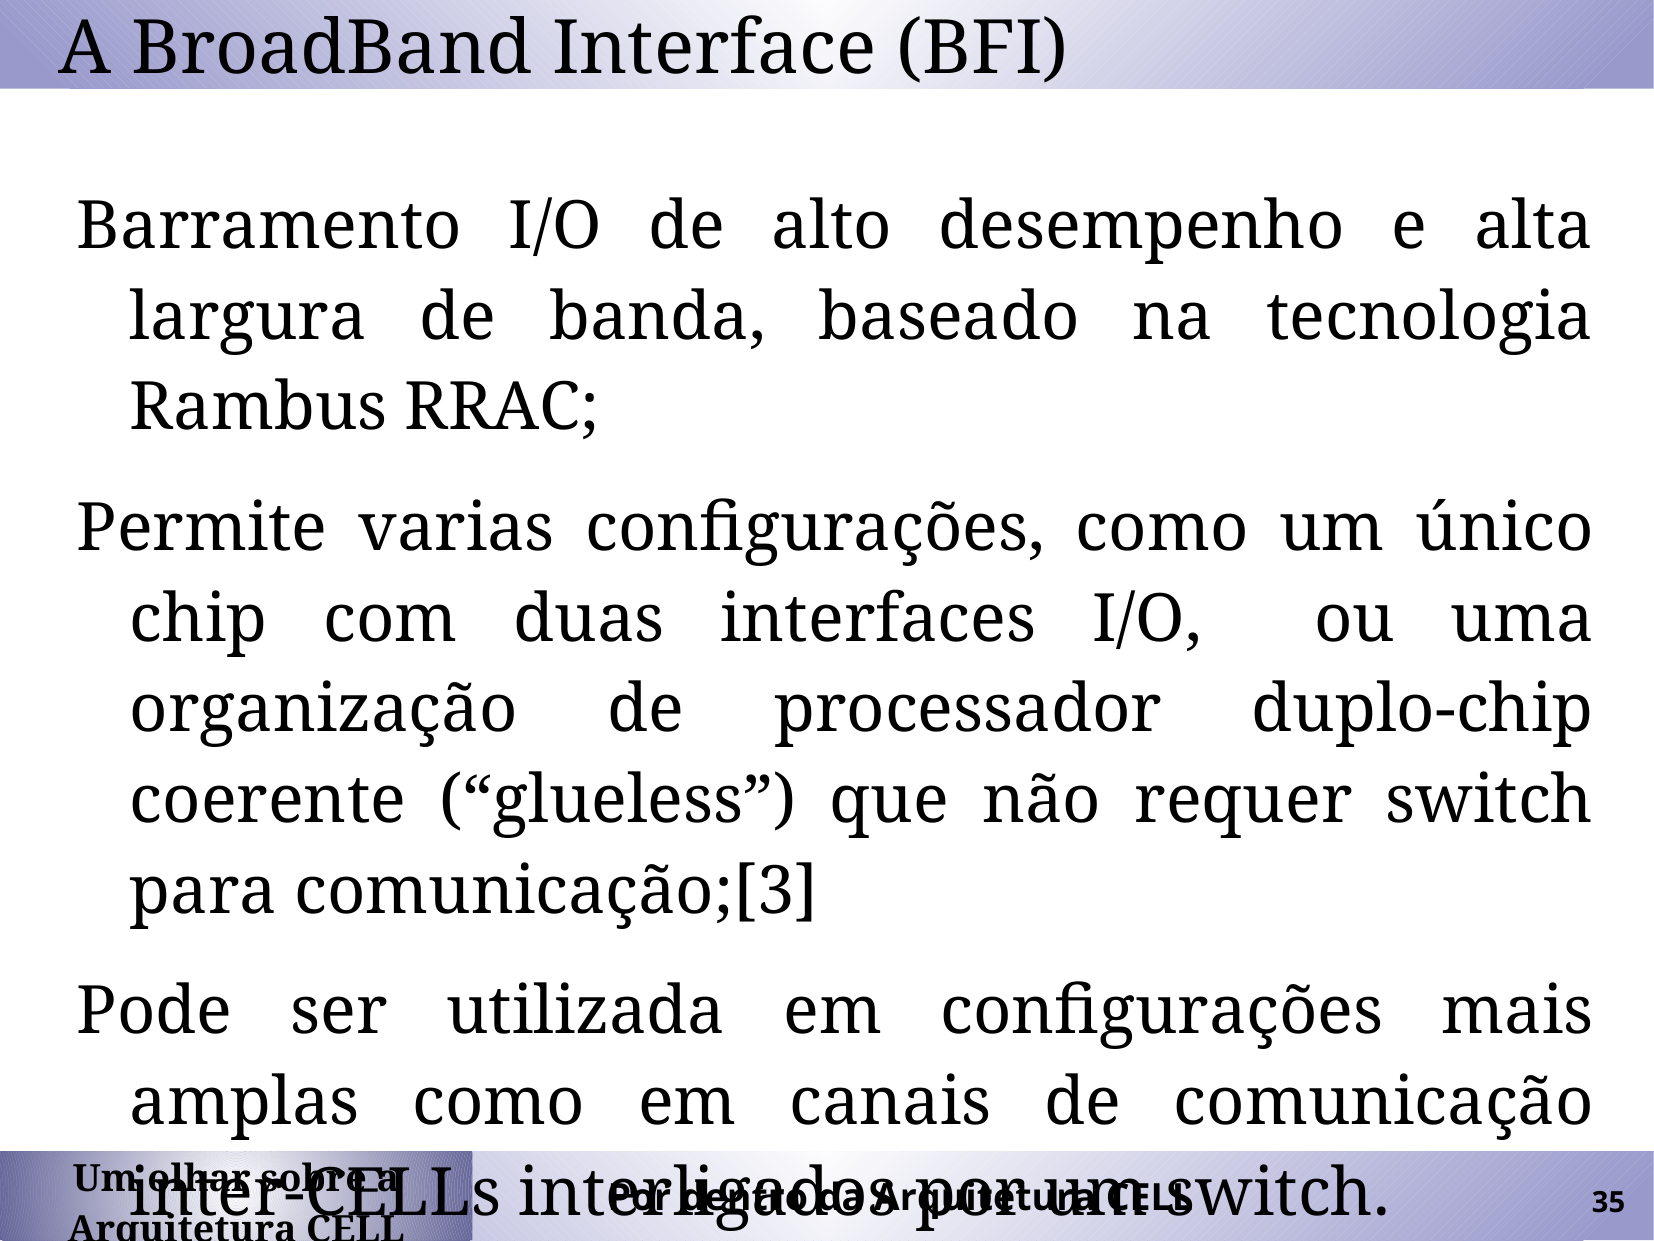

# A BroadBand Interface (BFI)
Barramento I/O de alto desempenho e alta largura de banda, baseado na tecnologia Rambus RRAC;
Permite varias configurações, como um único chip com duas interfaces I/O, ou uma organização de processador duplo-chip coerente (“glueless”) que não requer switch para comunicação;[3]
Pode ser utilizada em configurações mais amplas como em canais de comunicação inter-CELLs interligados por um switch.
A BFI, juntamente com o processamento heterogêneo PPE/SPE são os grandes pontos fortes referentes à escalabilidade da arquitetura;
Por dentro da Arquitetura CELL
35